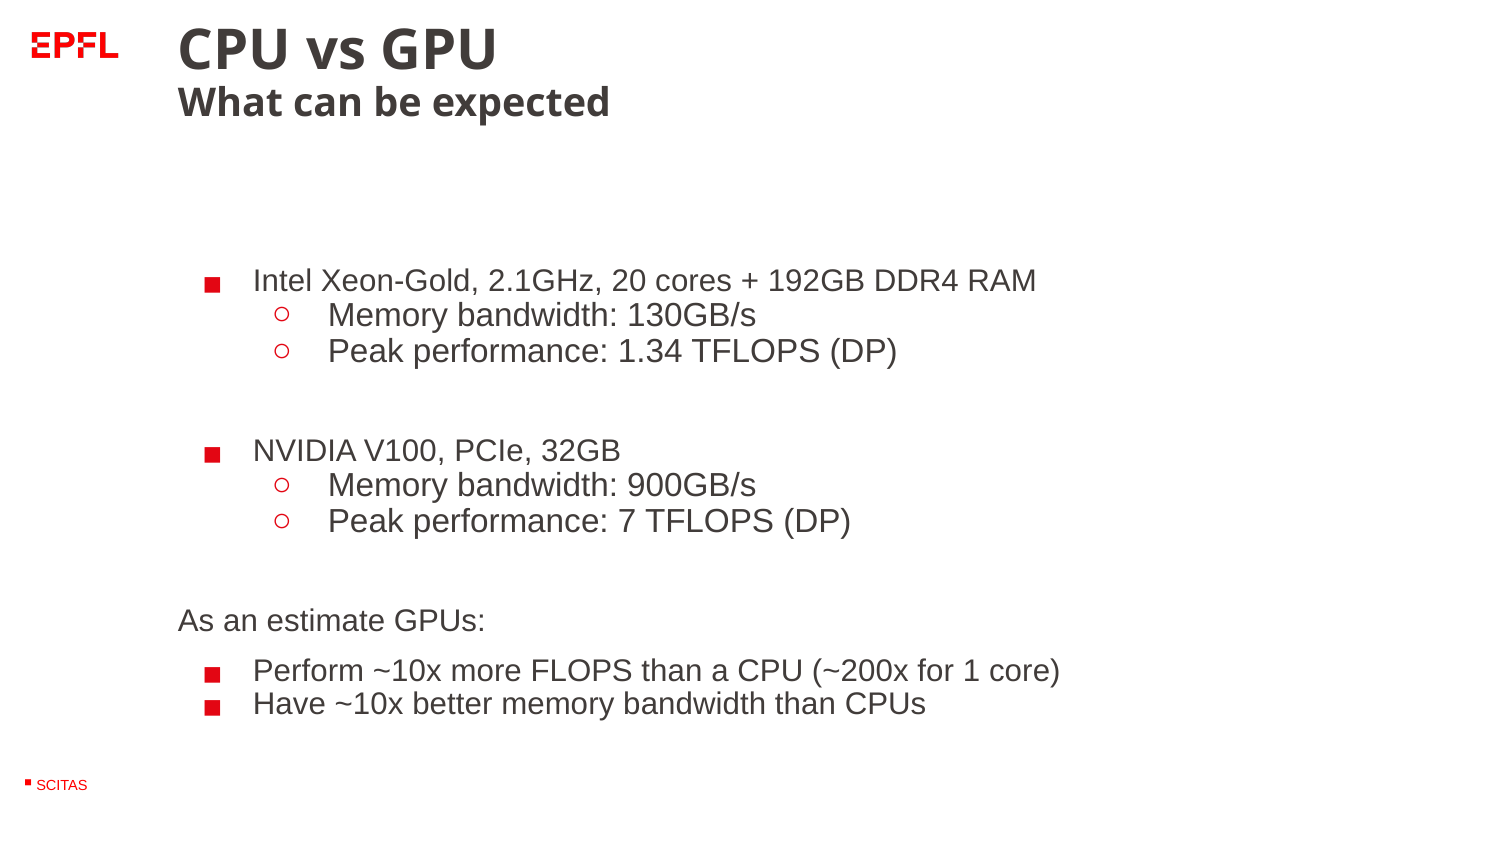

CPU vs GPU
What can be expected
# Intel Xeon-Gold, 2.1GHz, 20 cores + 192GB DDR4 RAM
Memory bandwidth: 130GB/s
Peak performance: 1.34 TFLOPS (DP)
NVIDIA V100, PCIe, 32GB
Memory bandwidth: 900GB/s
Peak performance: 7 TFLOPS (DP)
As an estimate GPUs:
Perform ~10x more FLOPS than a CPU (~200x for 1 core)
Have ~10x better memory bandwidth than CPUs